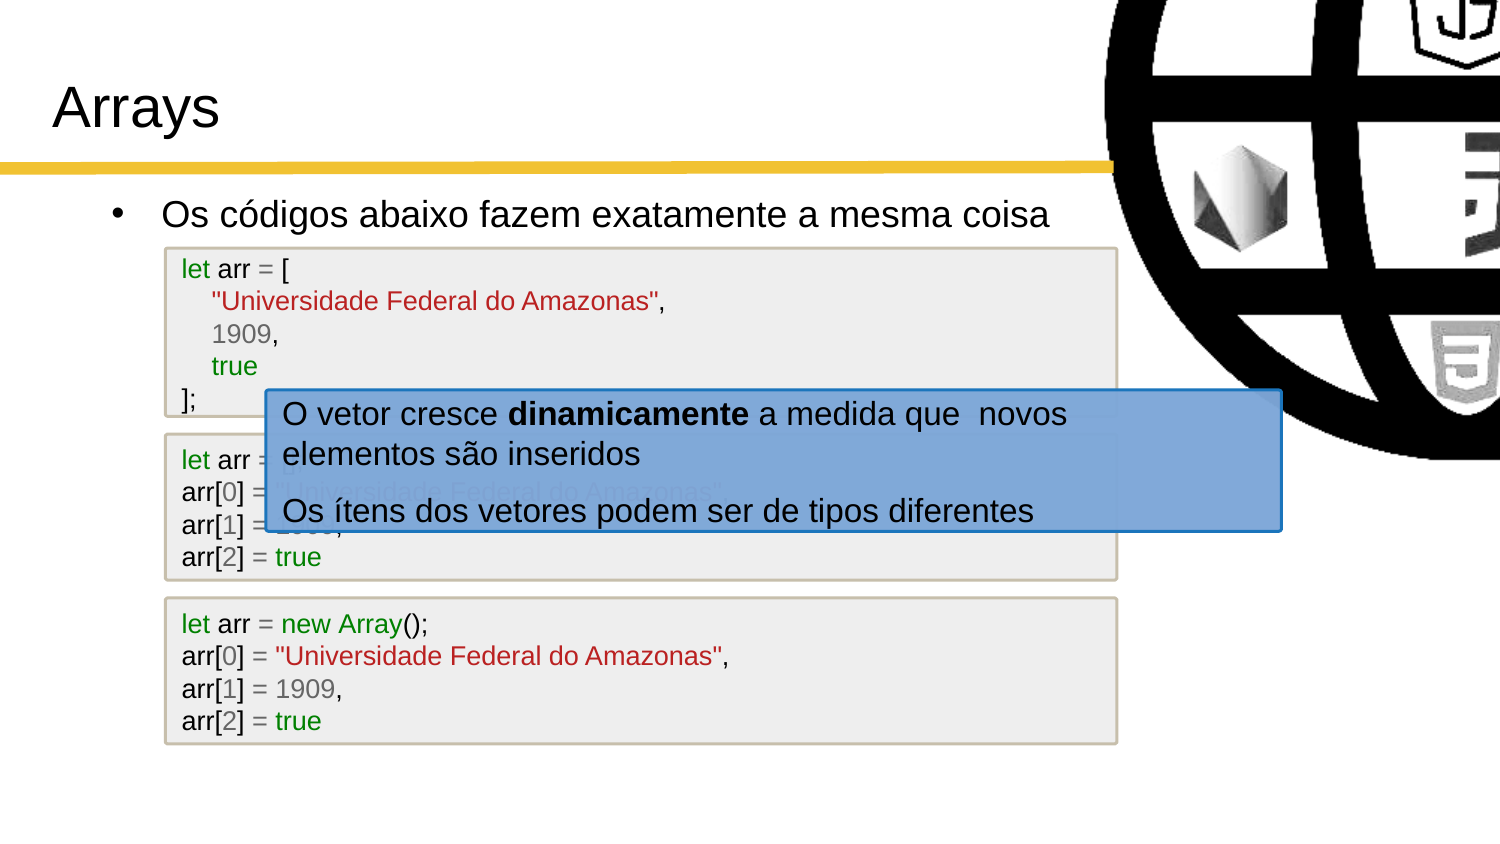

Arrays
Os códigos abaixo fazem exatamente a mesma coisa
let arr = [
 "Universidade Federal do Amazonas",
 1909,
 true
];
O vetor cresce dinamicamente a medida que novos
elementos são inseridos
Os ítens dos vetores podem ser de tipos diferentes
let arr = [];
arr[0] = "Universidade Federal do Amazonas",
arr[1] = 1909,
arr[2] = true
let arr = new Array();
arr[0] = "Universidade Federal do Amazonas",
arr[1] = 1909,
arr[2] = true